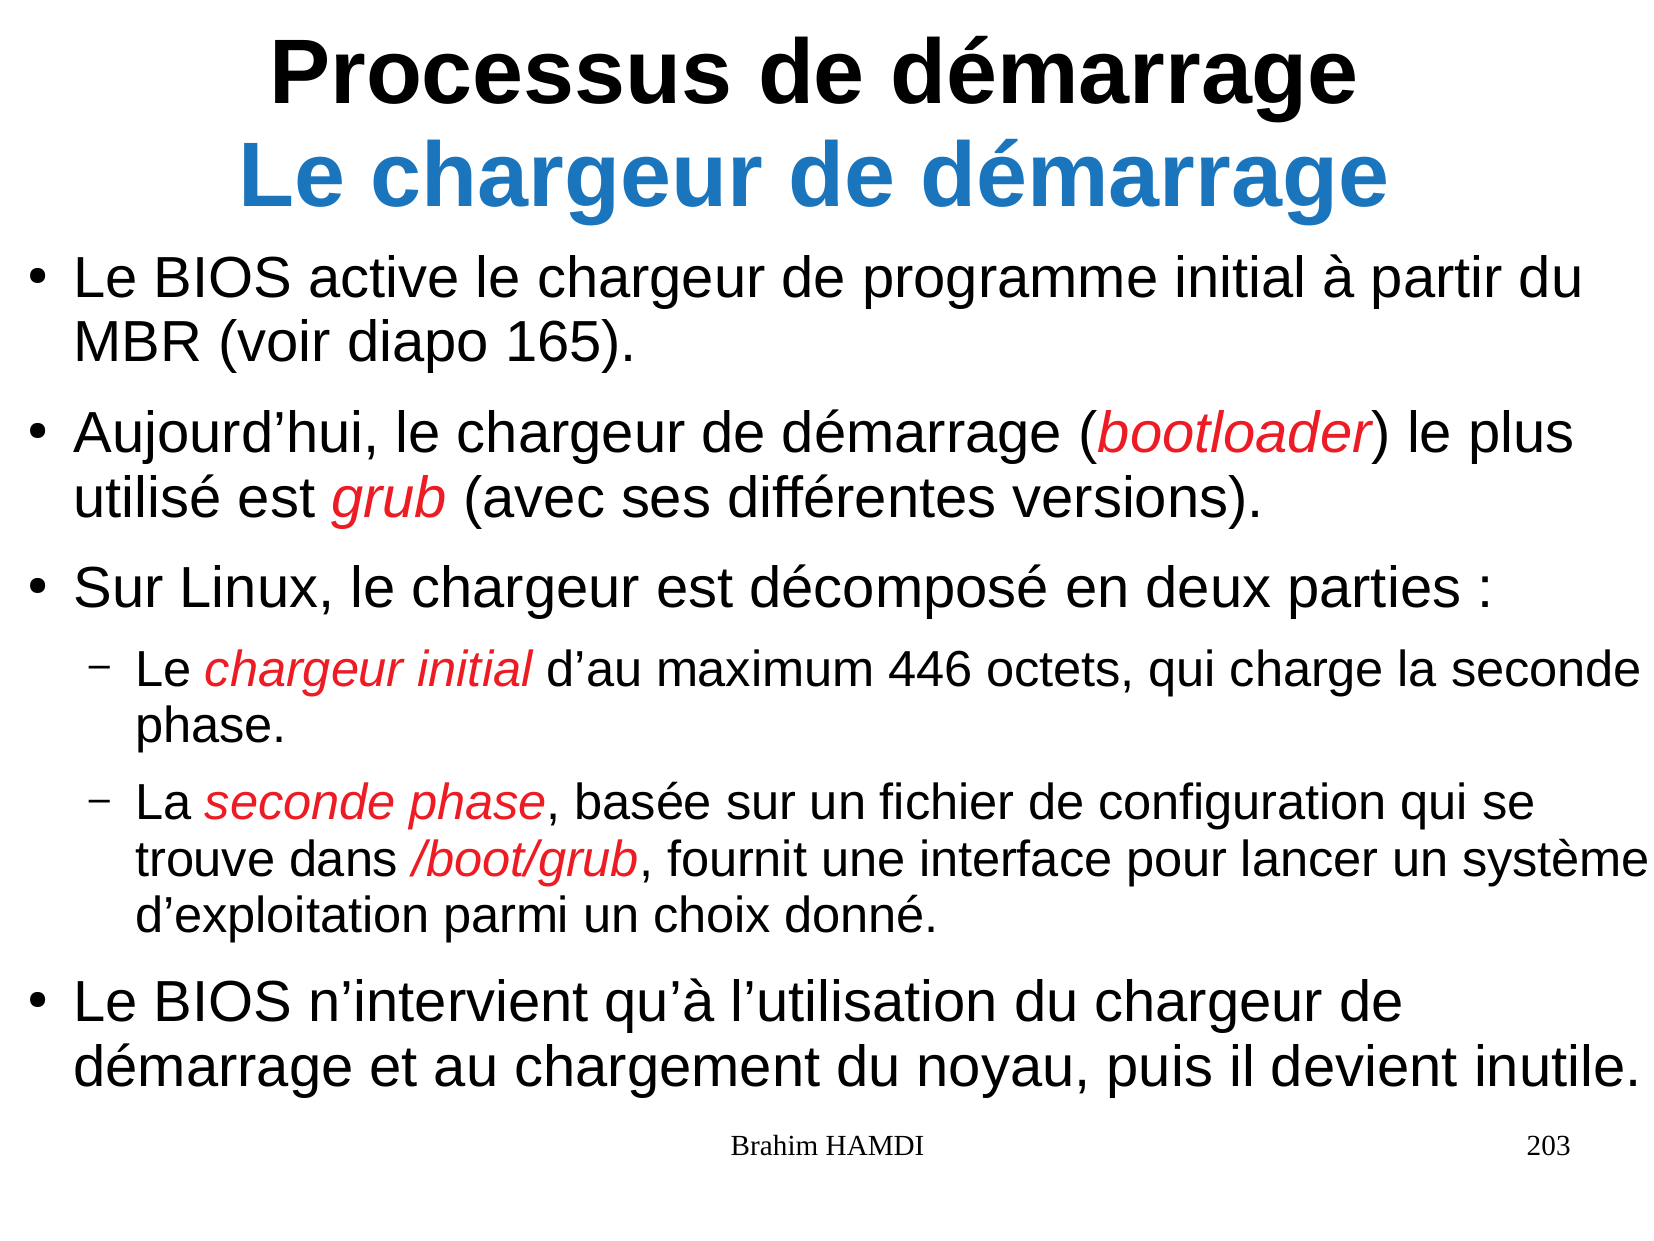

# Processus de démarrage Le chargeur de démarrage
Le BIOS active le chargeur de programme initial à partir du MBR (voir diapo 165).
Aujourd’hui, le chargeur de démarrage (bootloader) le plus utilisé est grub (avec ses différentes versions).
Sur Linux, le chargeur est décomposé en deux parties :
Le chargeur initial d’au maximum 446 octets, qui charge la seconde phase.
La seconde phase, basée sur un fichier de configuration qui se trouve dans /boot/grub, fournit une interface pour lancer un système d’exploitation parmi un choix donné.
Le BIOS n’intervient qu’à l’utilisation du chargeur de démarrage et au chargement du noyau, puis il devient inutile.
Brahim HAMDI
203